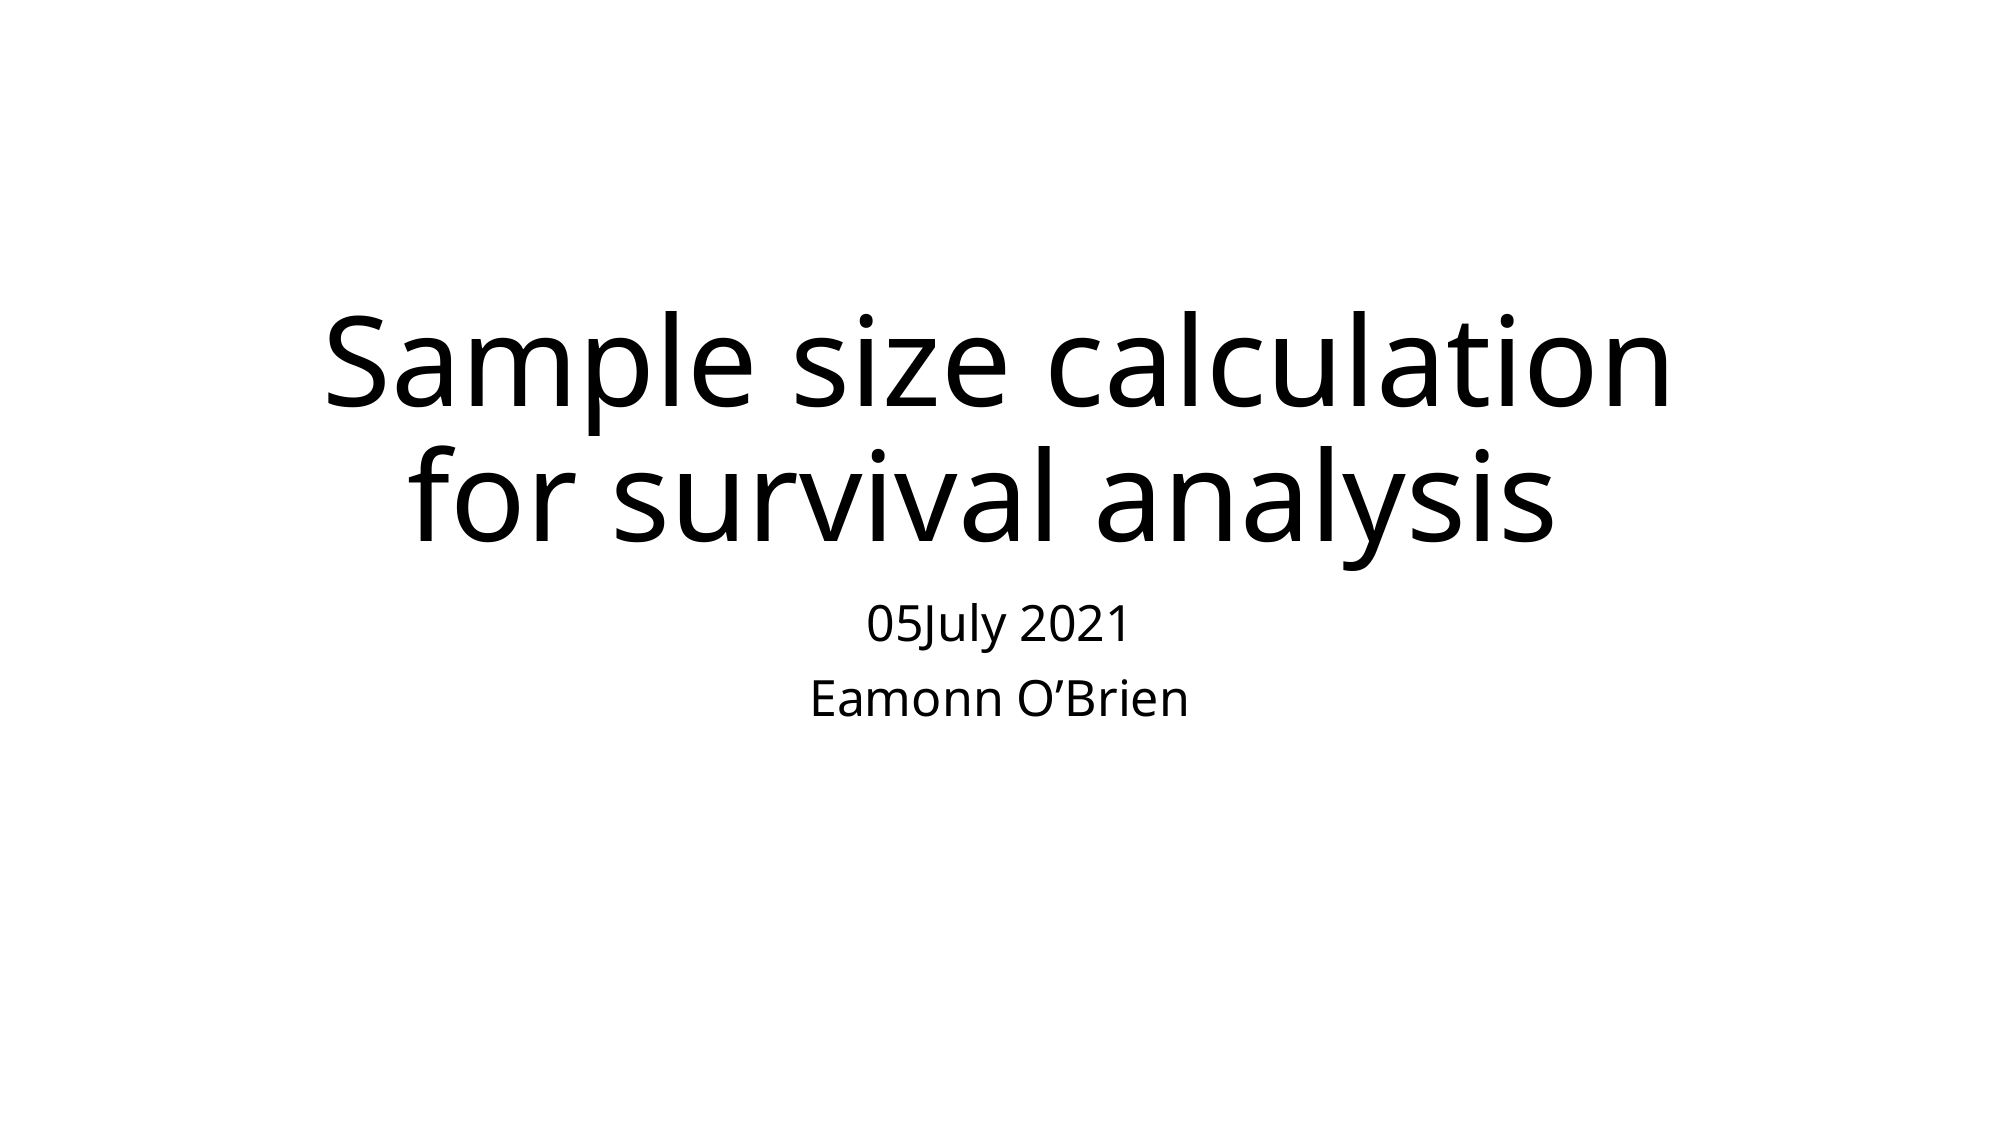

# Sample size calculation for survival analysis
05July 2021
Eamonn O’Brien